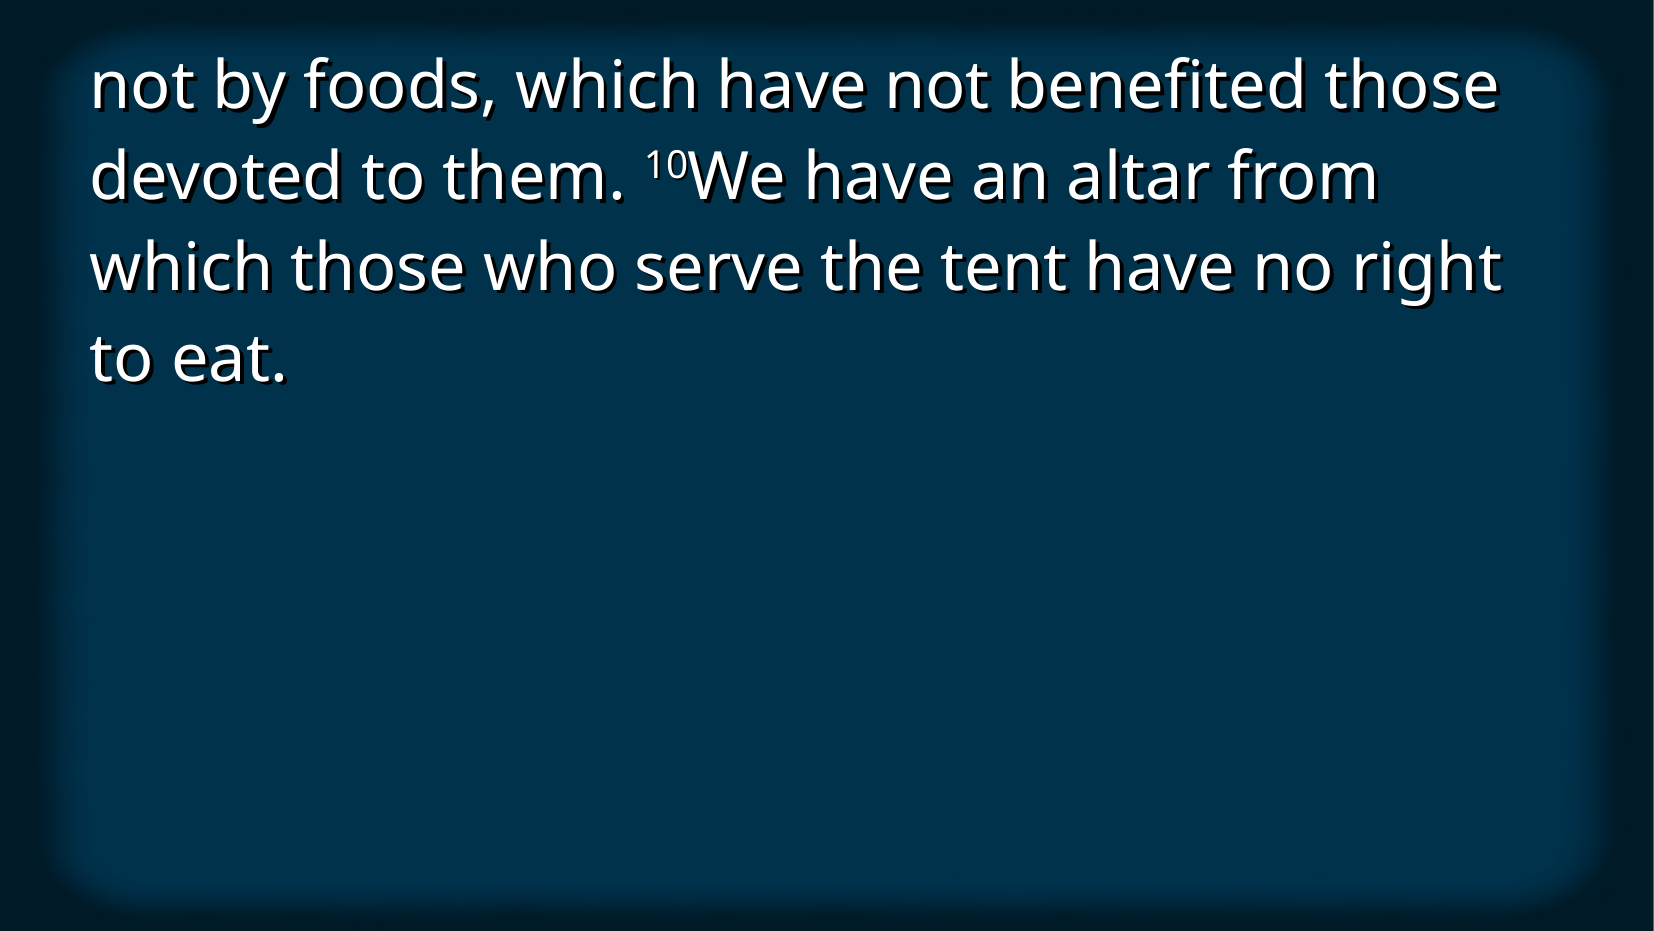

not by foods, which have not benefited those devoted to them. 10We have an altar from which those who serve the tent have no right to eat.